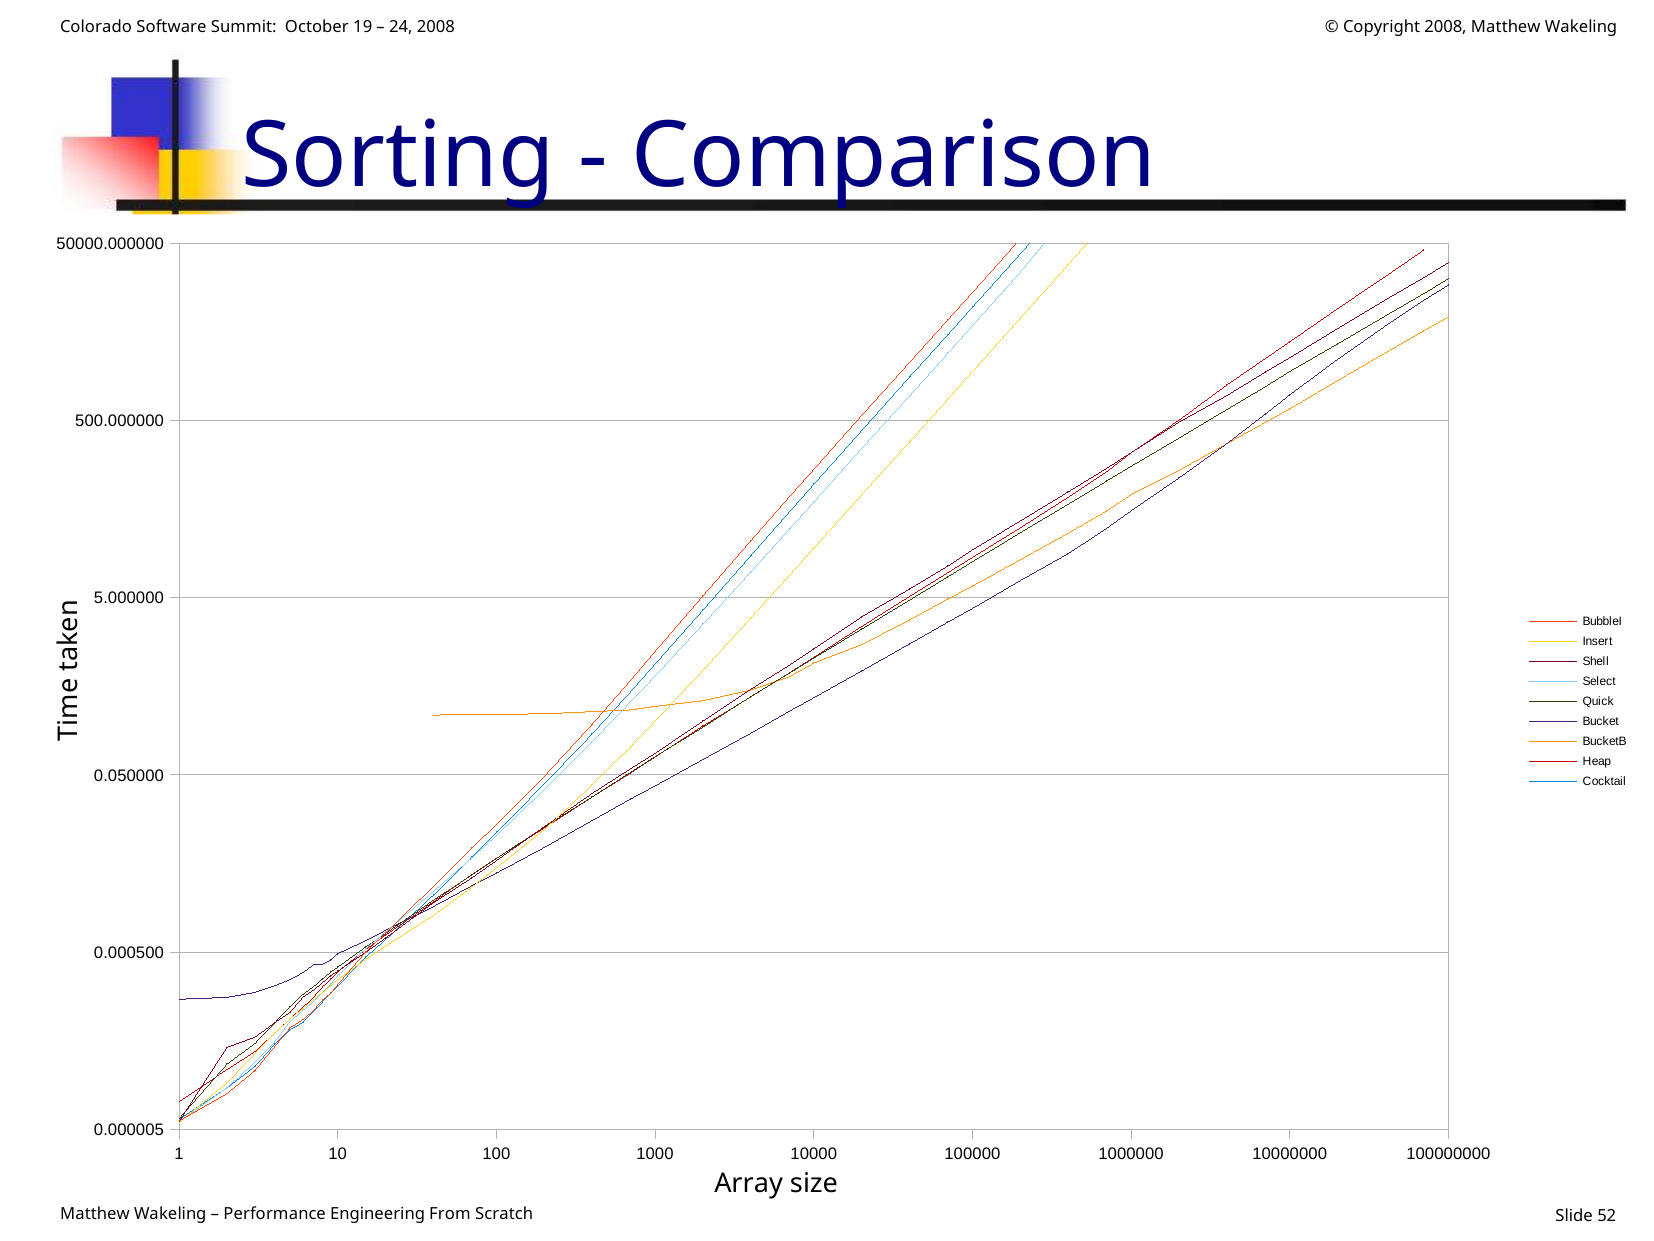

# Sorting - Comparison
### Chart
| Category | BubbleI | Insert | Shell | Select | Quick | Bucket | BucketB | Heap | Cocktail |
|---|---|---|---|---|---|---|---|---|---|Time taken
Array size